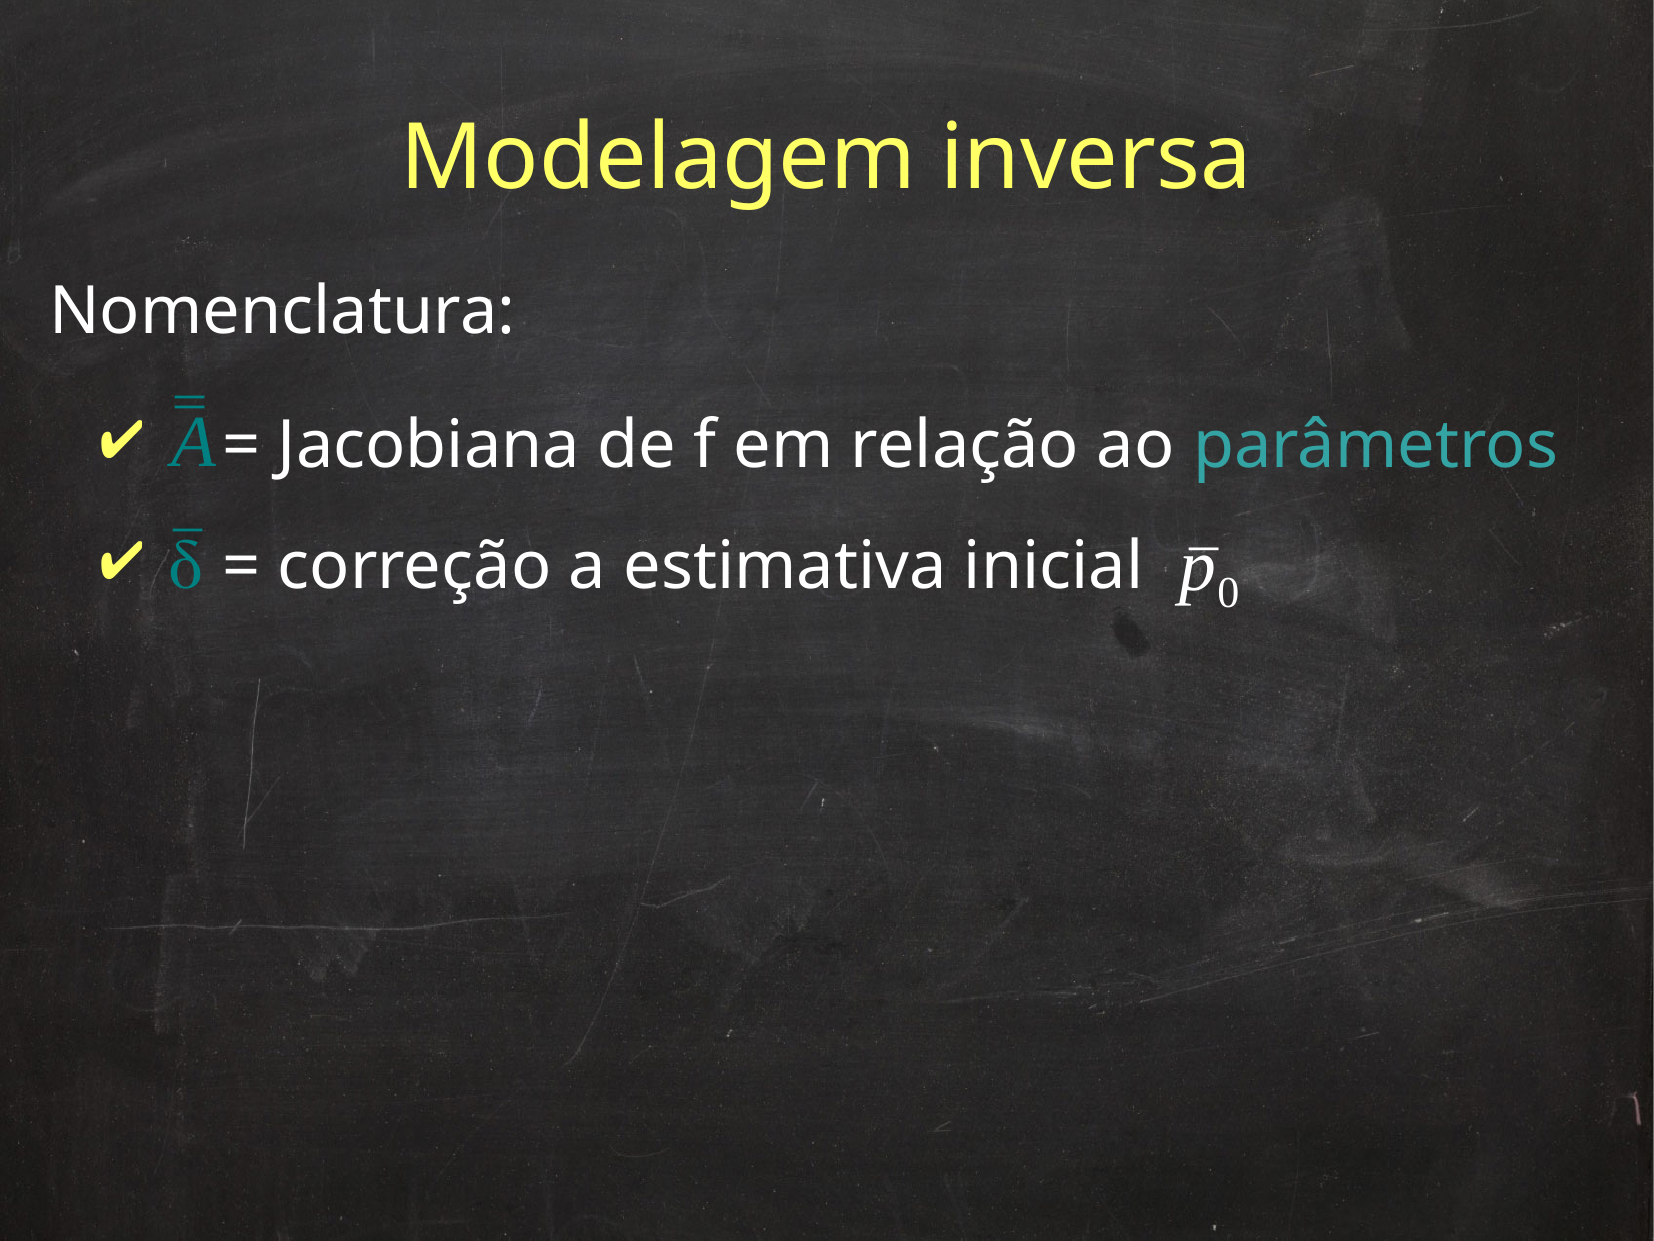

# Modelagem inversa
Nomenclatura:
 = Jacobiana de f em relação ao parâmetros
 = correção a estimativa inicial